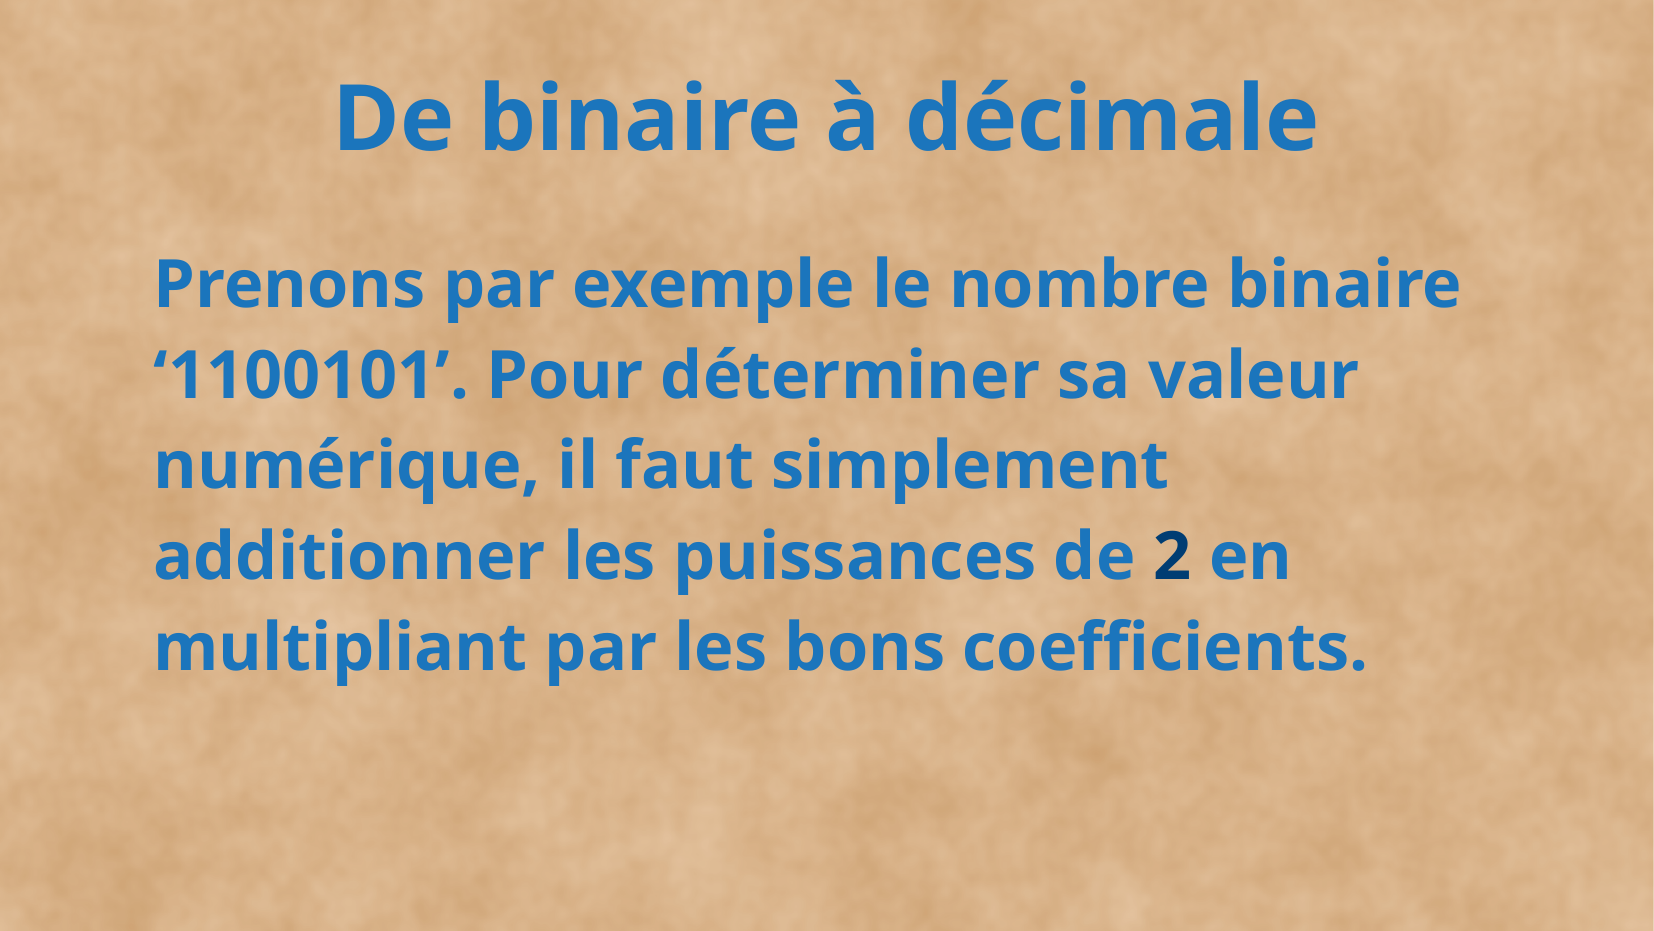

# De binaire à décimale
Prenons par exemple le nombre binaire ‘1100101’. Pour déterminer sa valeur numérique, il faut simplement additionner les puissances de 2 en multipliant par les bons coefficients.